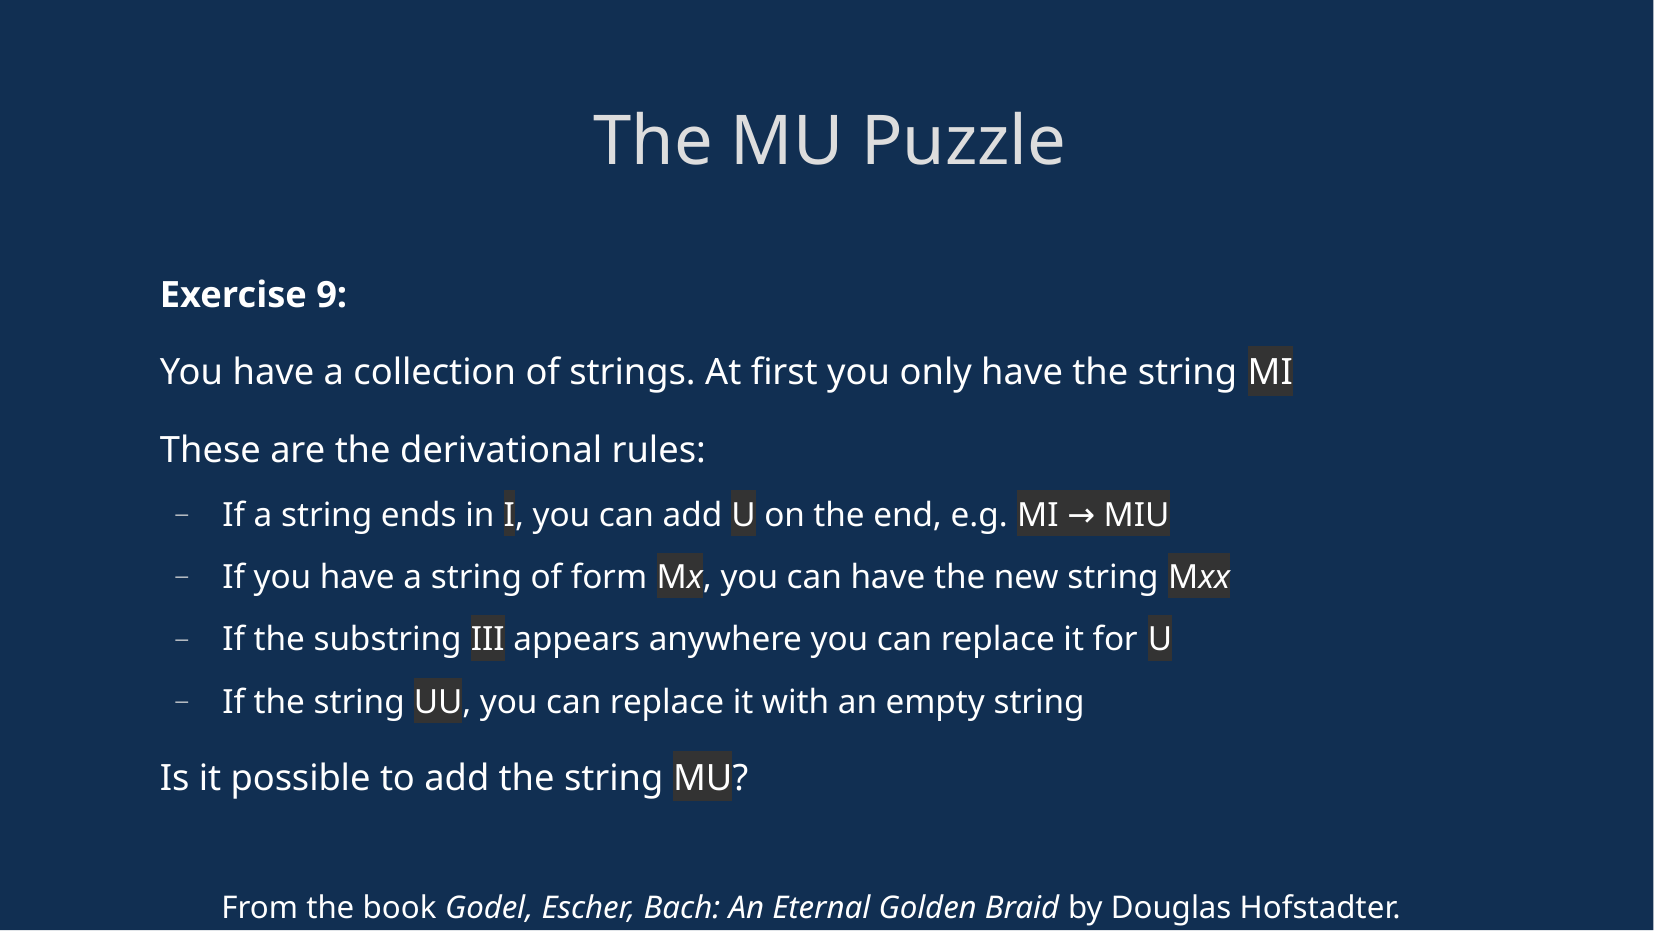

# The MU Puzzle
Exercise 9:
You have a collection of strings. At first you only have the string MI
These are the derivational rules:
If a string ends in I, you can add U on the end, e.g. MI → MIU
If you have a string of form Mx, you can have the new string Mxx
If the substring III appears anywhere you can replace it for U
If the string UU, you can replace it with an empty string
Is it possible to add the string MU?
From the book Godel, Escher, Bach: An Eternal Golden Braid by Douglas Hofstadter.